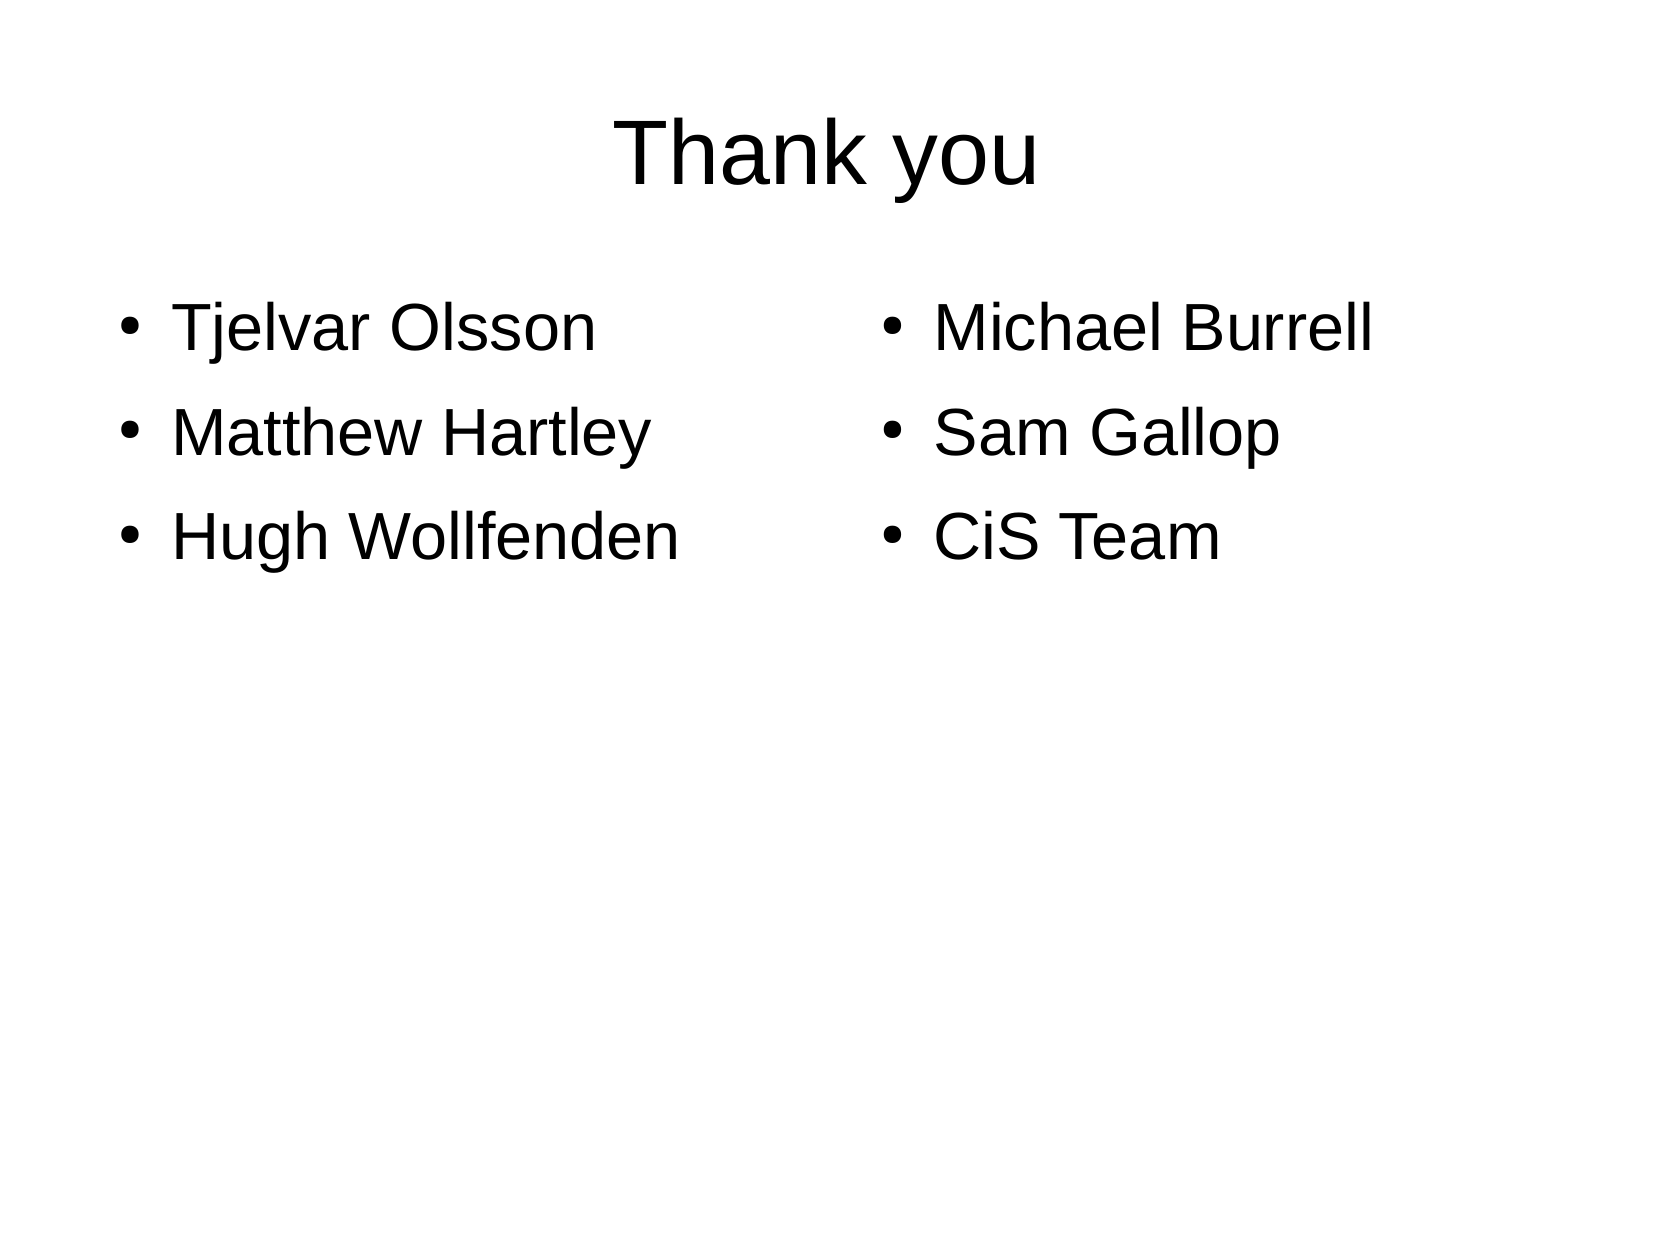

# Thank you
Tjelvar Olsson
Matthew Hartley
Hugh Wollfenden
Michael Burrell
Sam Gallop
CiS Team